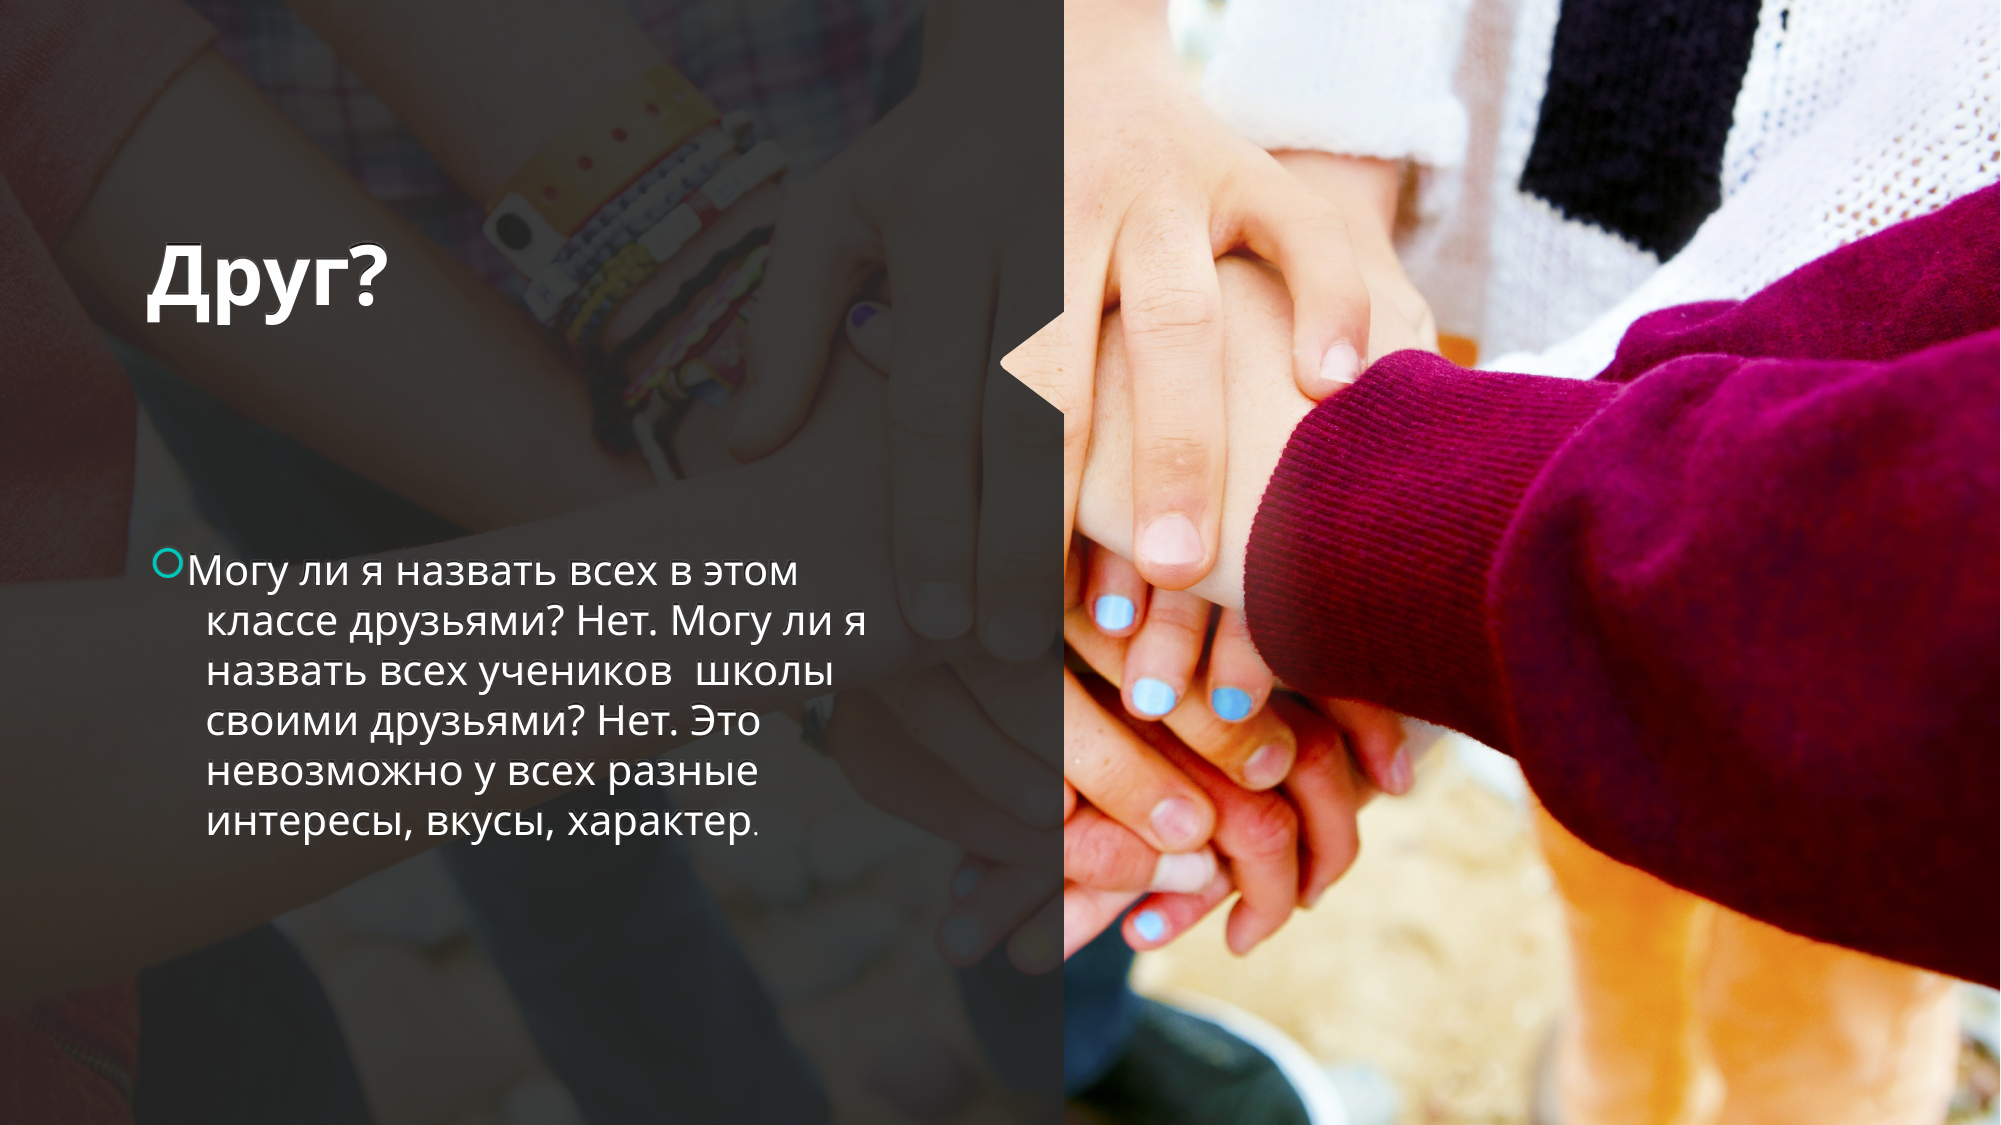

# Друг?
Могу ли я назвать всех в этом классе друзьями? Нет. Могу ли я назвать всех учеников  школы своими друзьями? Нет. Это невозможно у всех разные интересы, вкусы, характер.